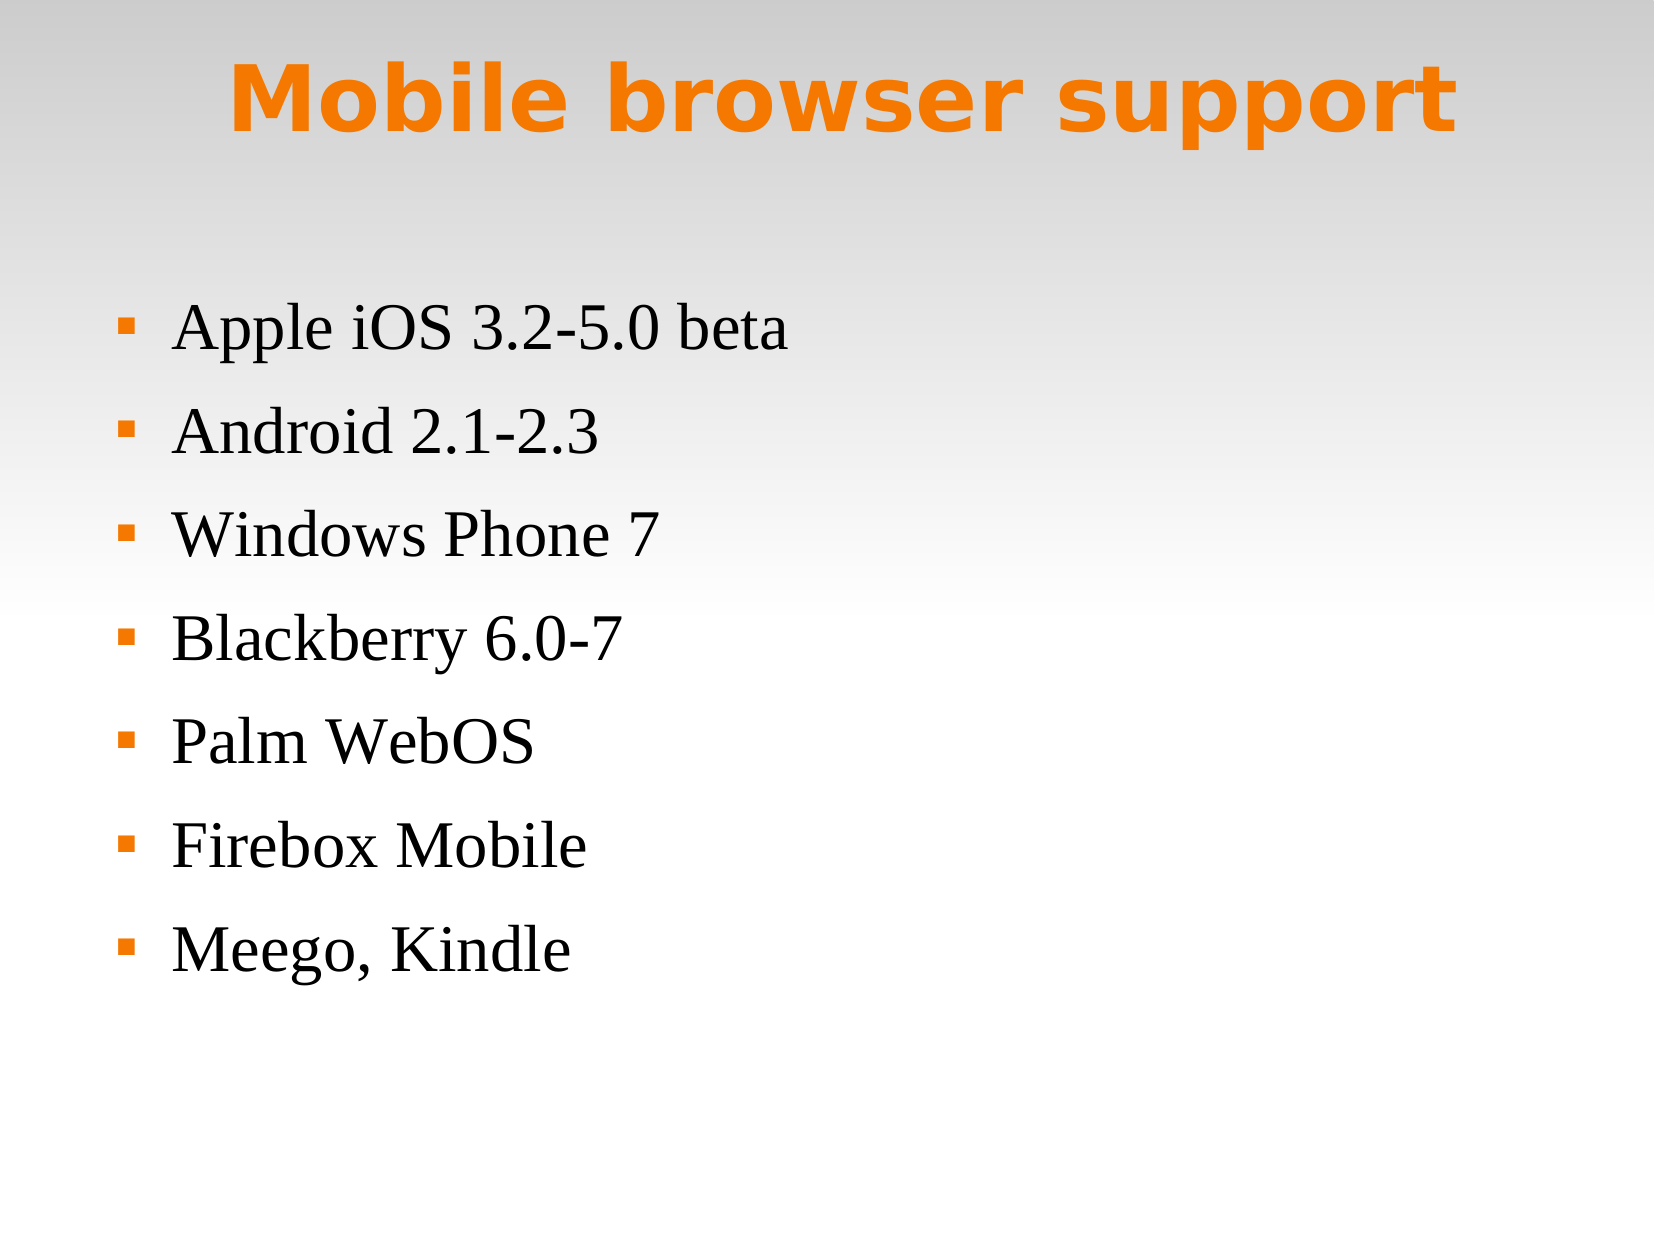

# Mobile browser support
Apple iOS 3.2-5.0 beta
Android 2.1-2.3
Windows Phone 7
Blackberry 6.0-7
Palm WebOS
Firebox Mobile
Meego, Kindle